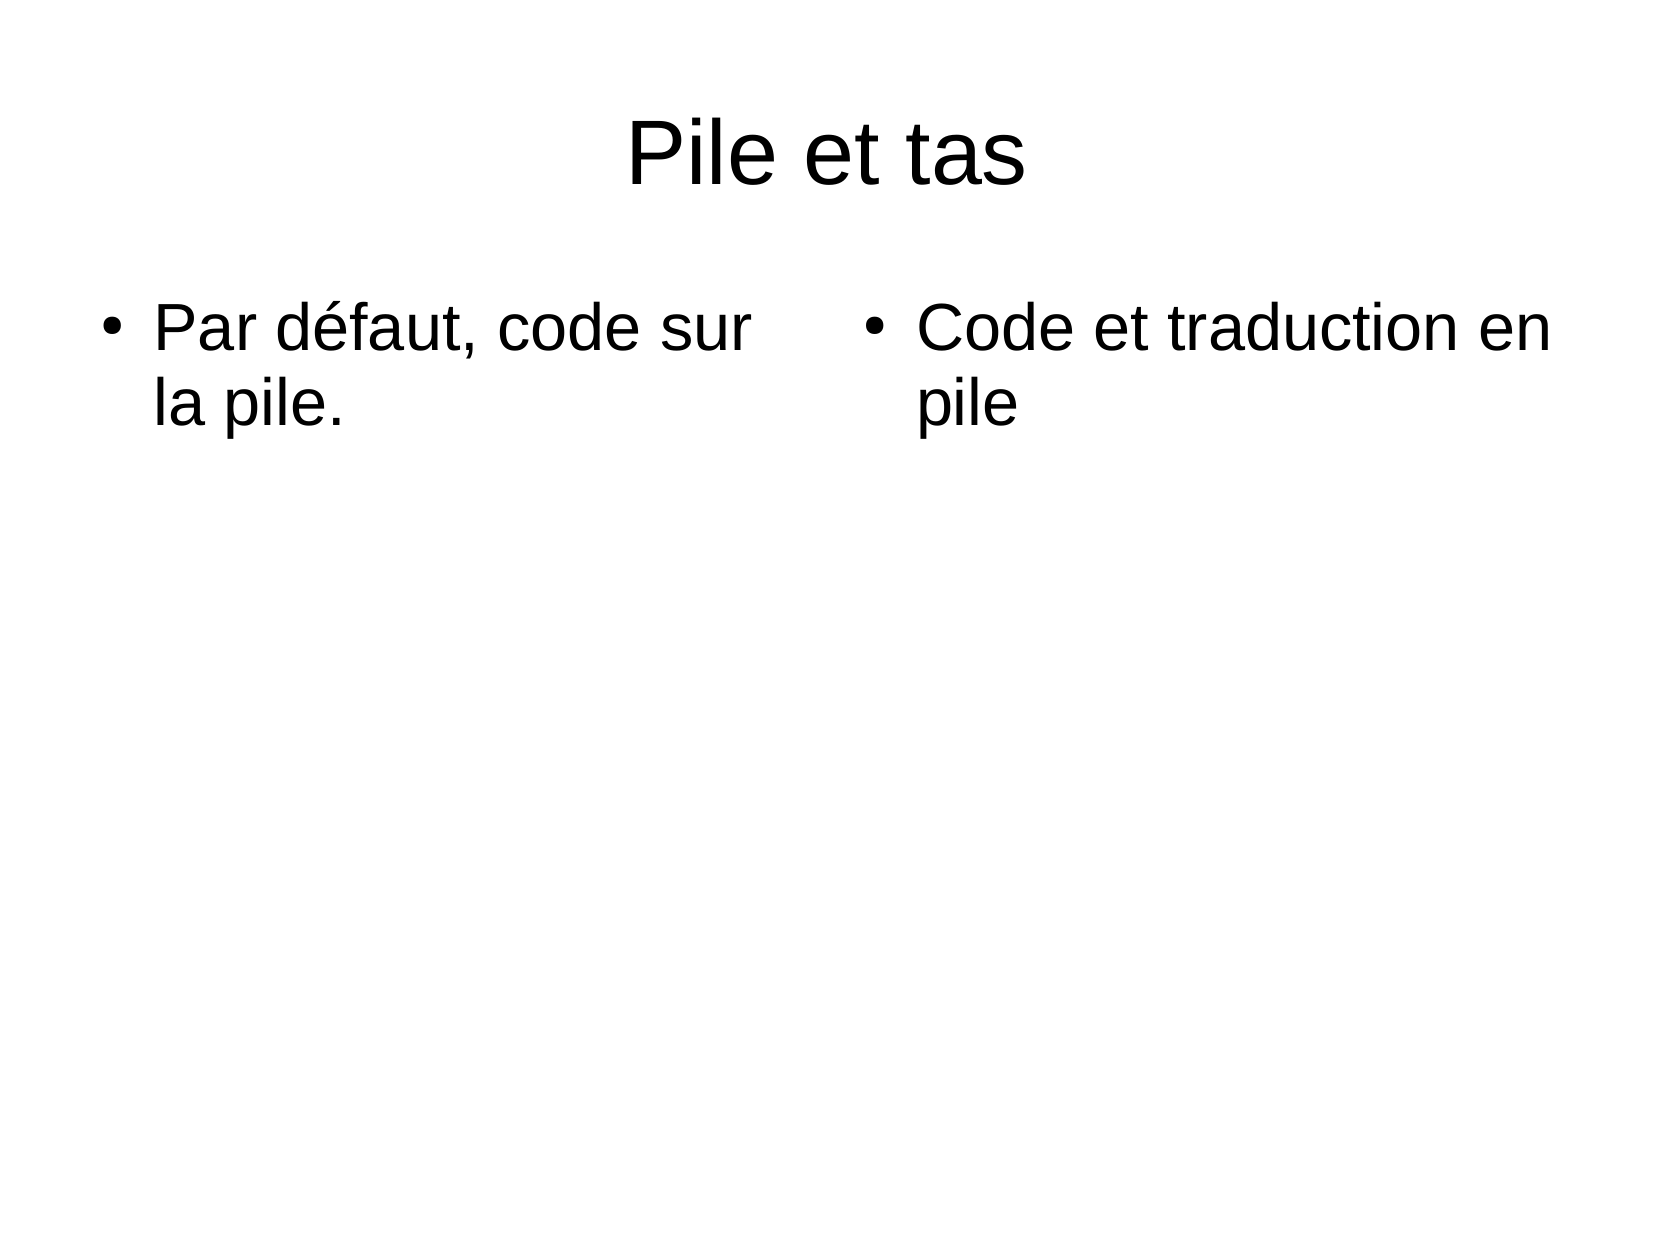

# Pile et tas
Par défaut, code sur la pile.
Code et traduction en pile